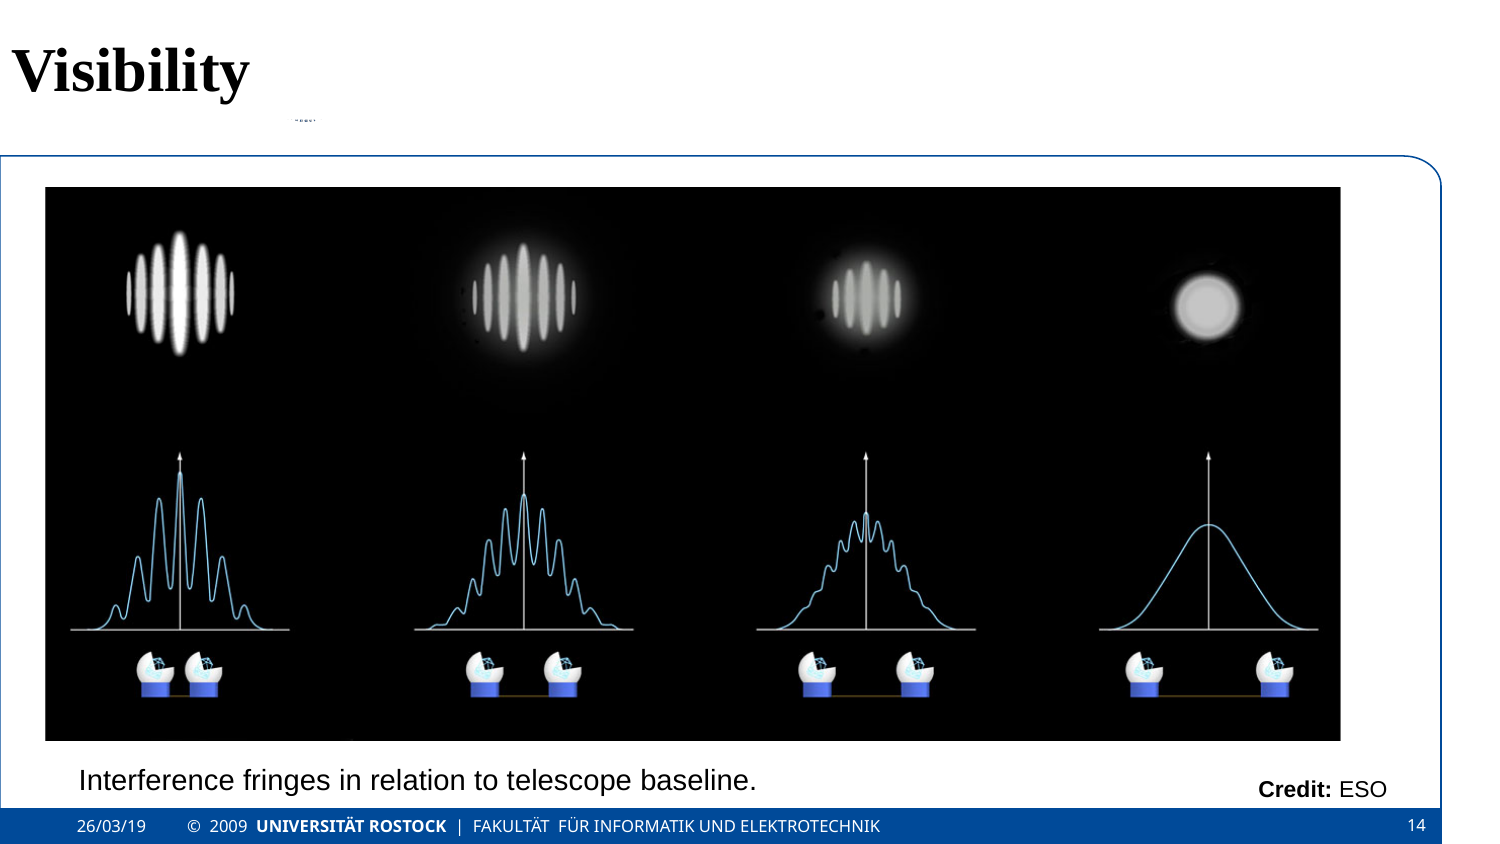

Visibility
Interference fringes in relation to telescope baseline.
Credit: ESO
© 2009 UNIVERSITÄT ROSTOCK | FAKULTÄT FÜR INFORMATIK UND ELEKTROTECHNIK
26/03/19